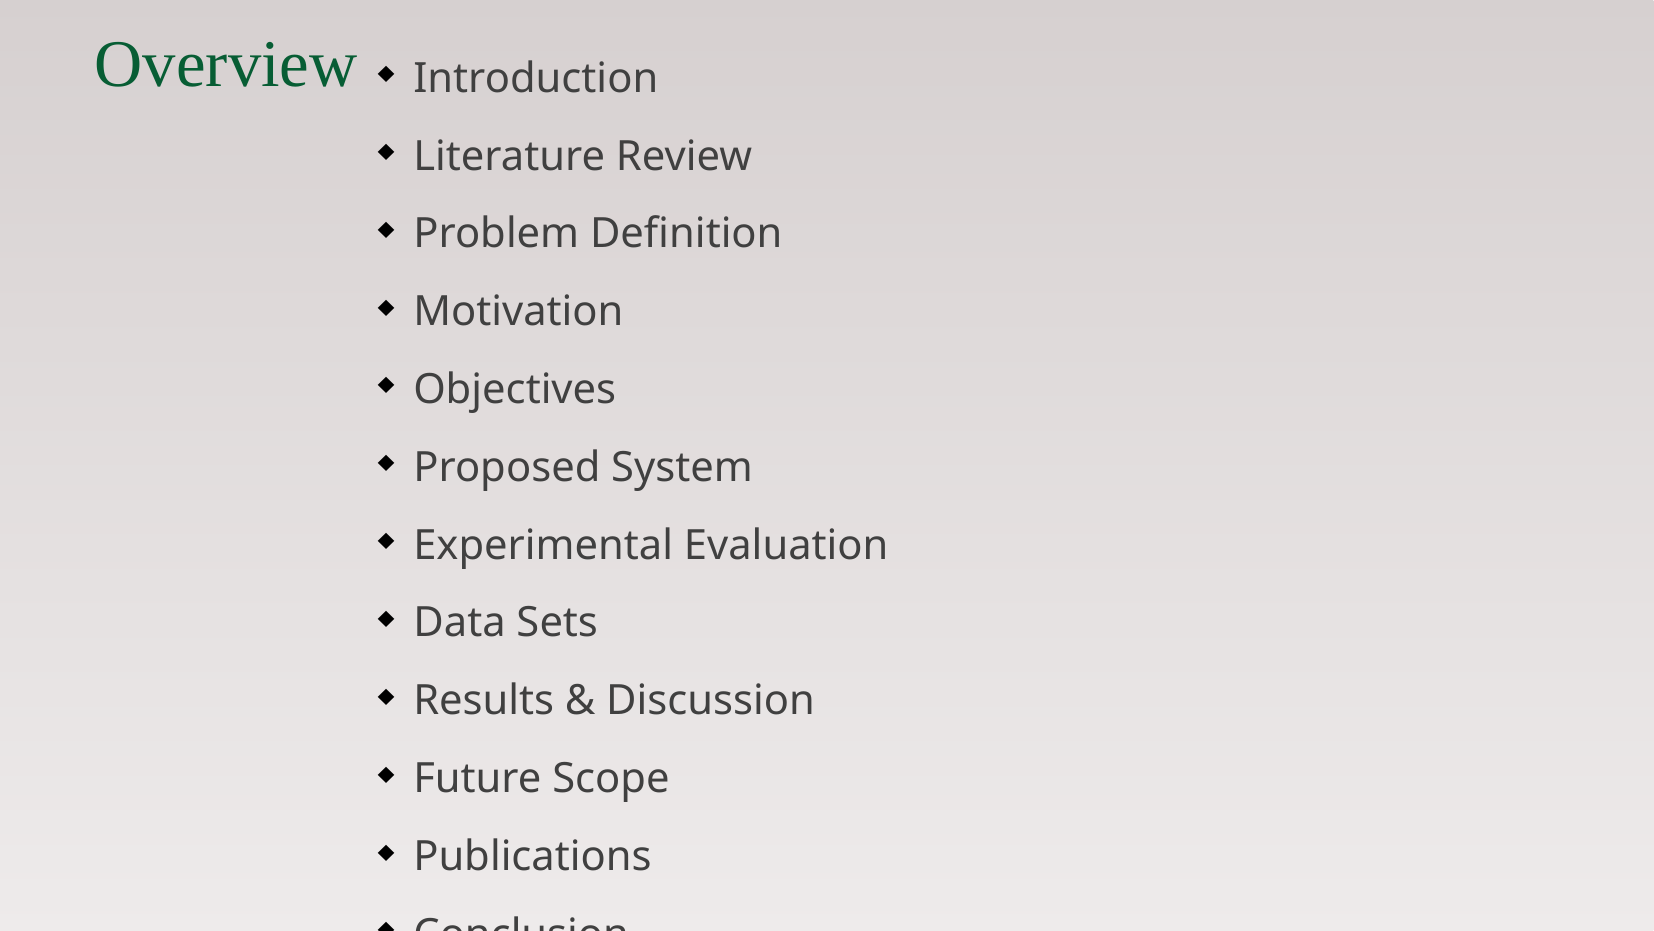

# Overview
Introduction
Literature Review
Problem Definition
Motivation
Objectives
Proposed System
Experimental Evaluation
Data Sets
Results & Discussion
Future Scope
Publications
Conclusion